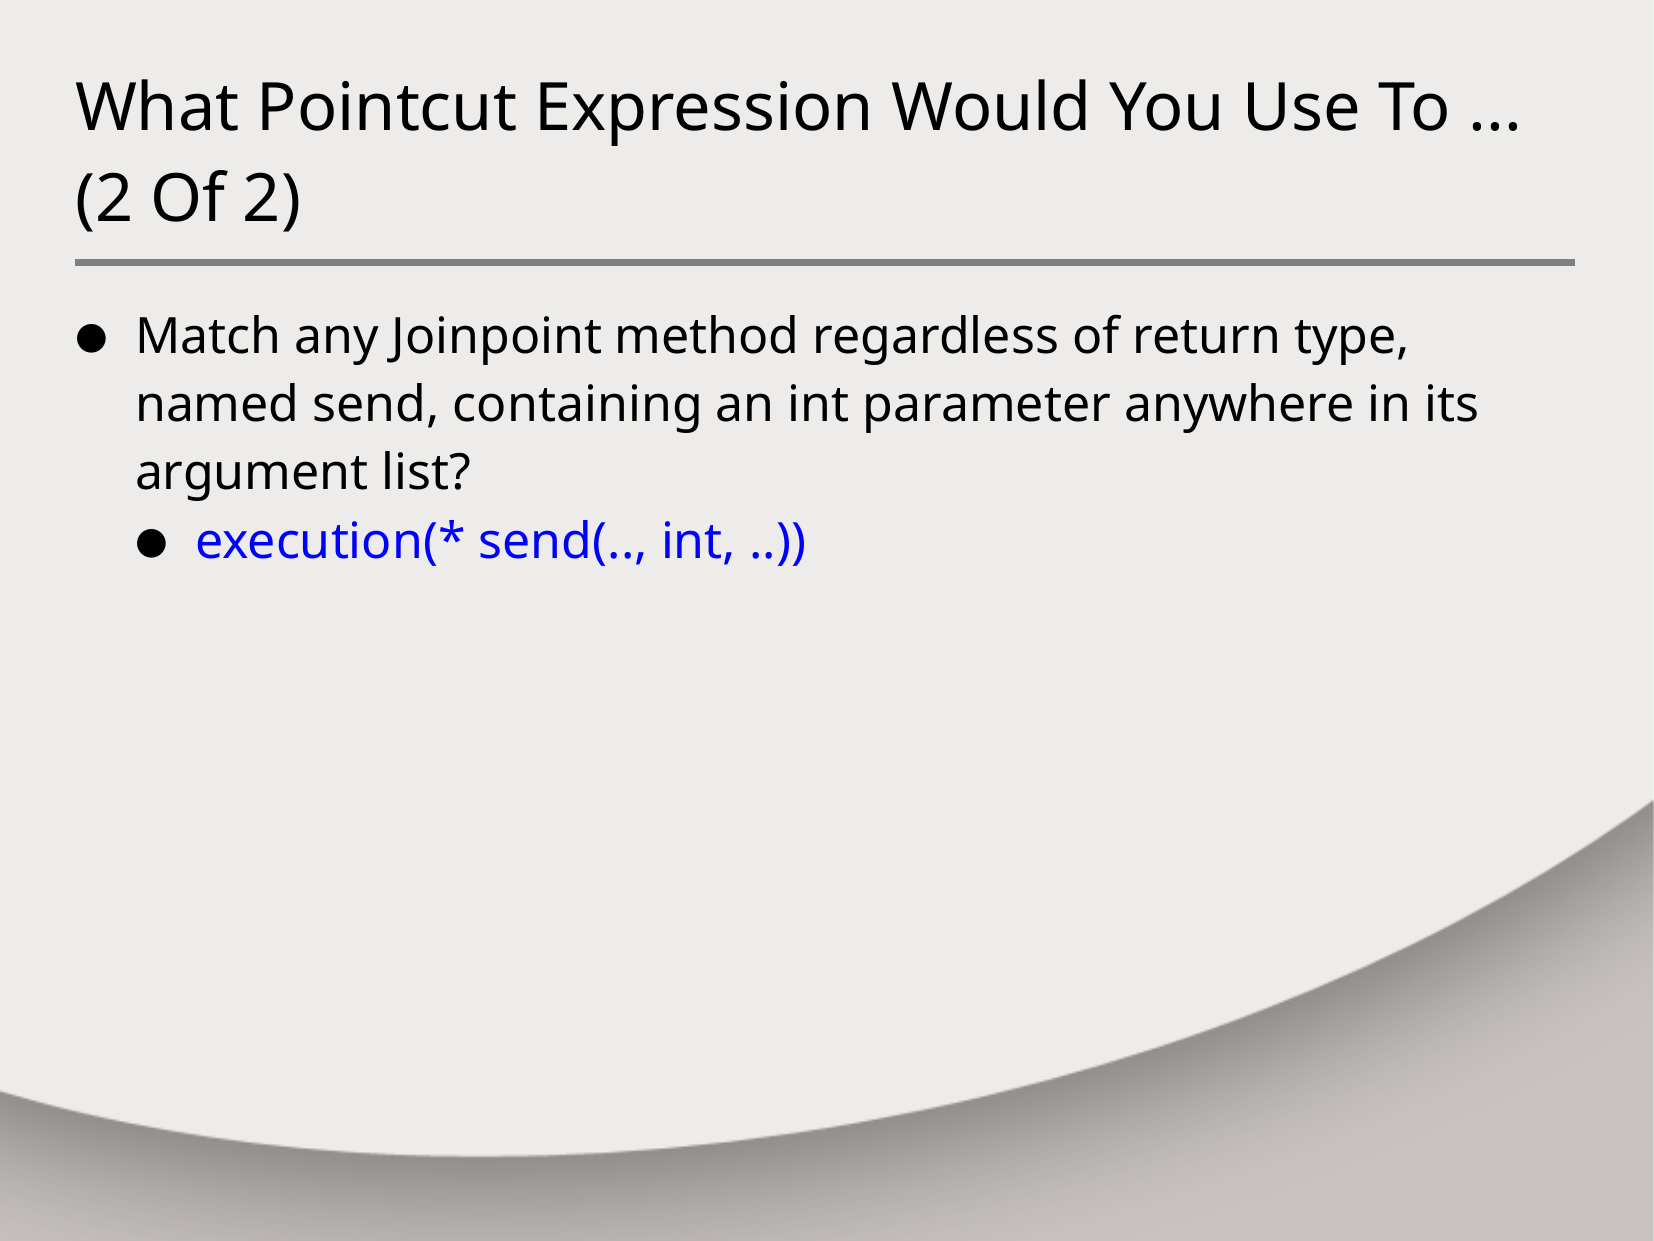

What Pointcut Expression Would You Use To ... (2 Of 2)
# Match any Joinpoint method regardless of return type, named send, containing an int parameter anywhere in its argument list?
execution(* send(.., int, ..))